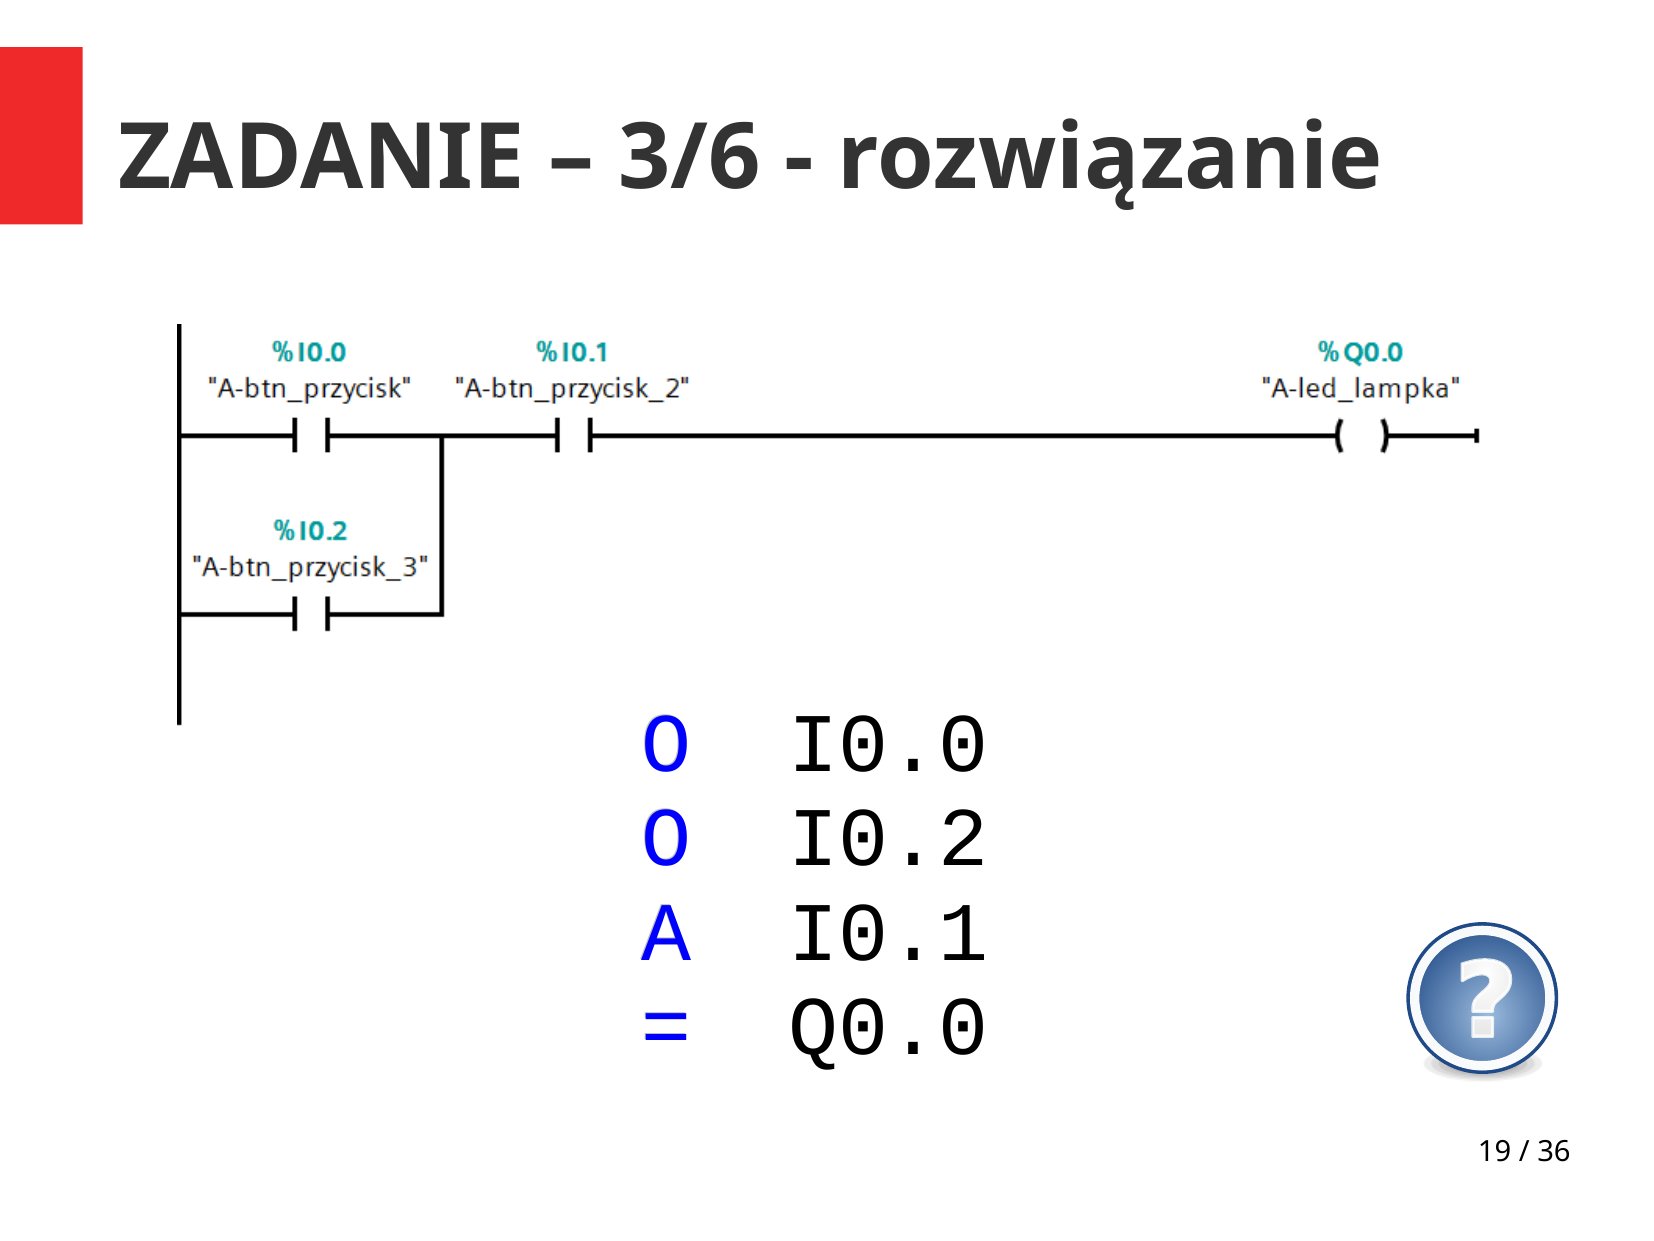

# ZADANIE – 3/6 - rozwiązanie
O		I0.0
O		I0.2
A		I0.1
=		Q0.0
19